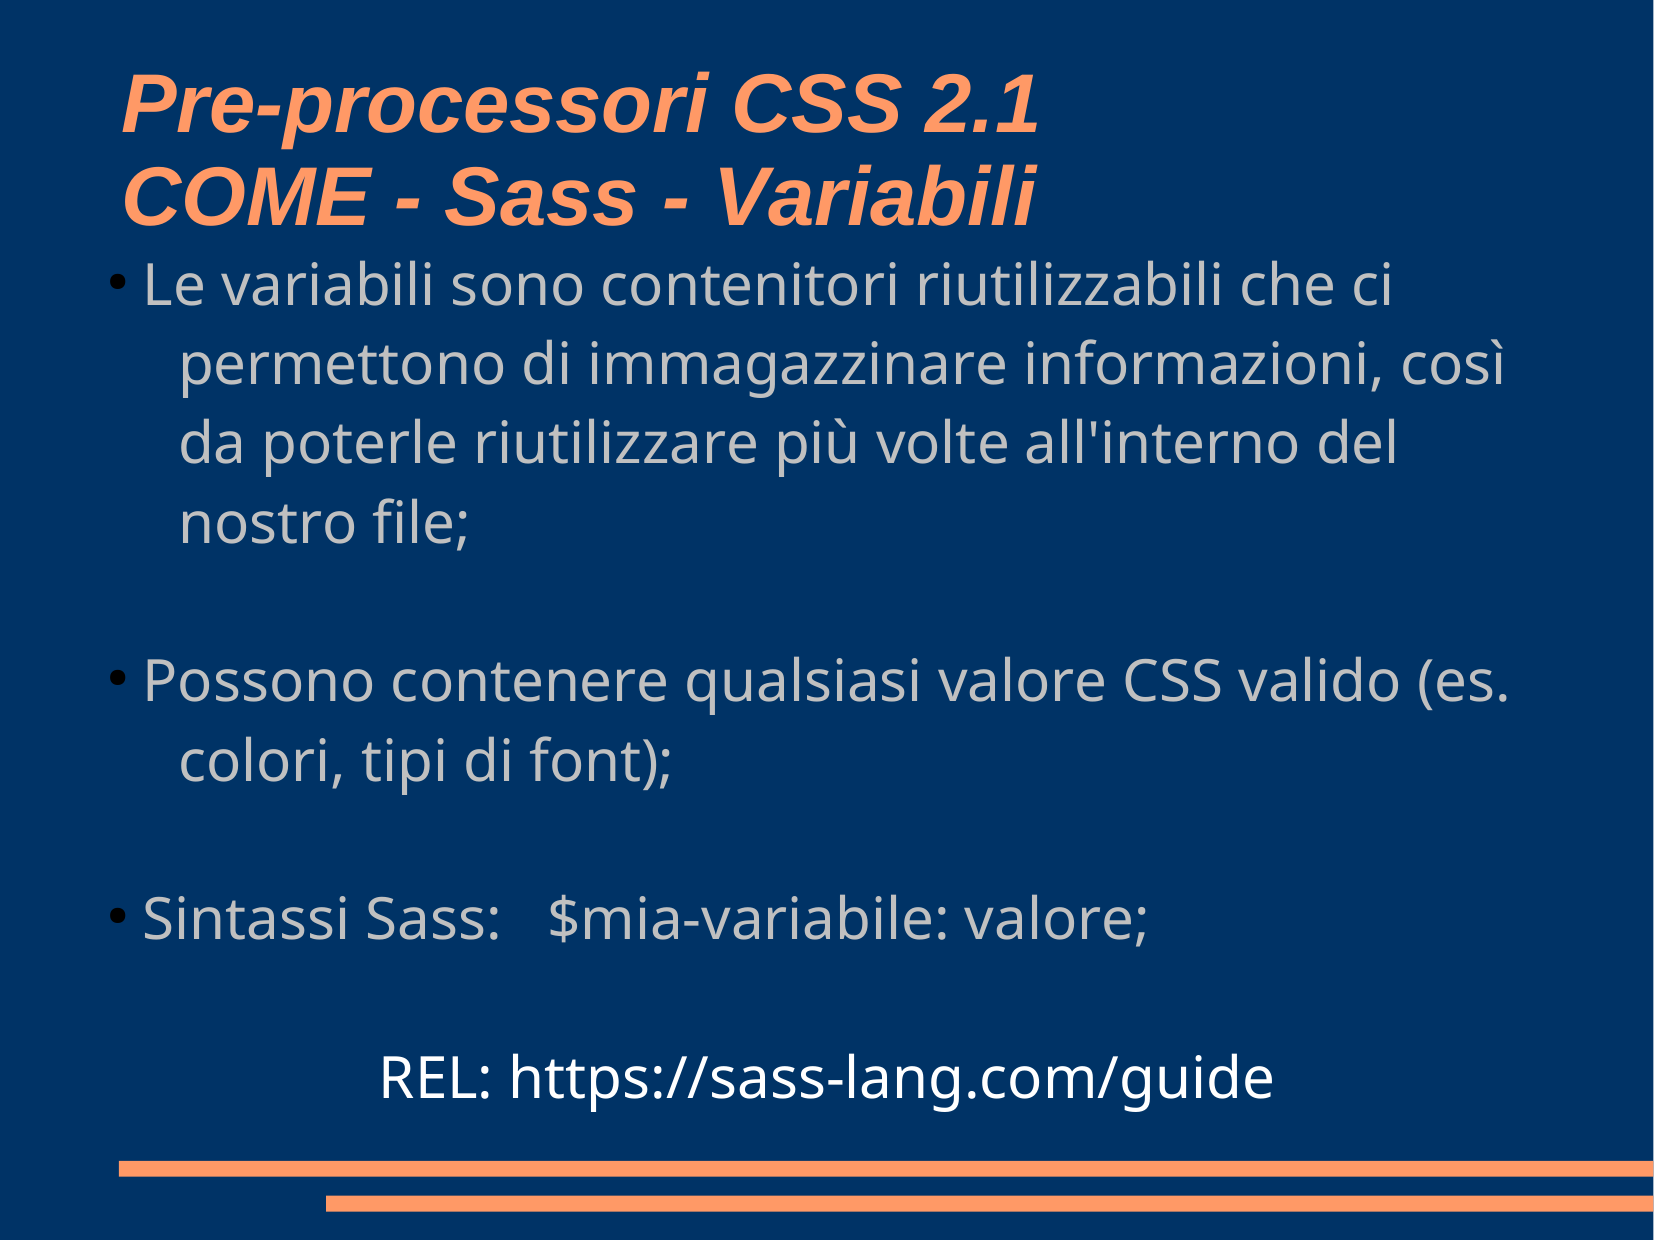

# Pre-processori CSS 2.1 COME - Sass - Variabili
Le variabili sono contenitori riutilizzabili che ci permettono di immagazzinare informazioni, così da poterle riutilizzare più volte all'interno del nostro file;
Possono contenere qualsiasi valore CSS valido (es. colori, tipi di font);
Sintassi Sass: $mia-variabile: valore;
REL: https://sass-lang.com/guide